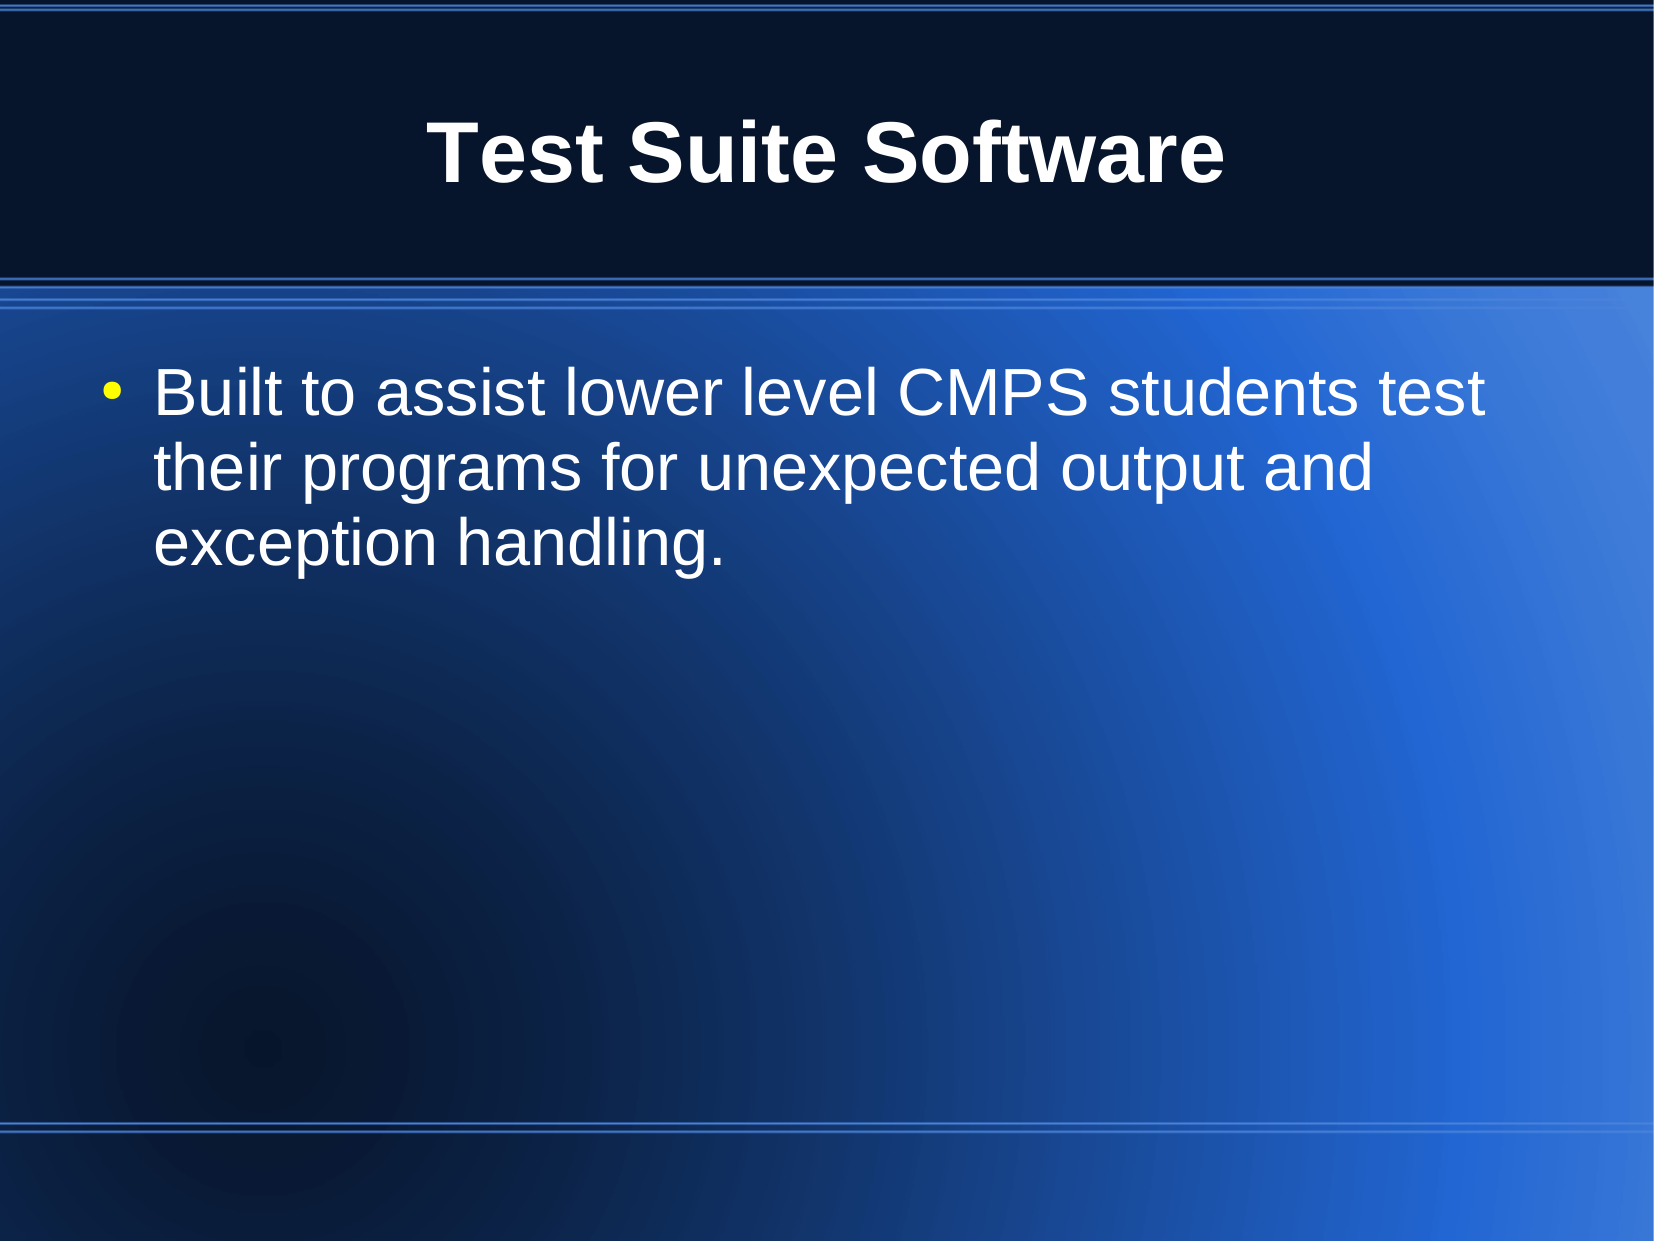

# Test Suite Software
Built to assist lower level CMPS students test their programs for unexpected output and exception handling.